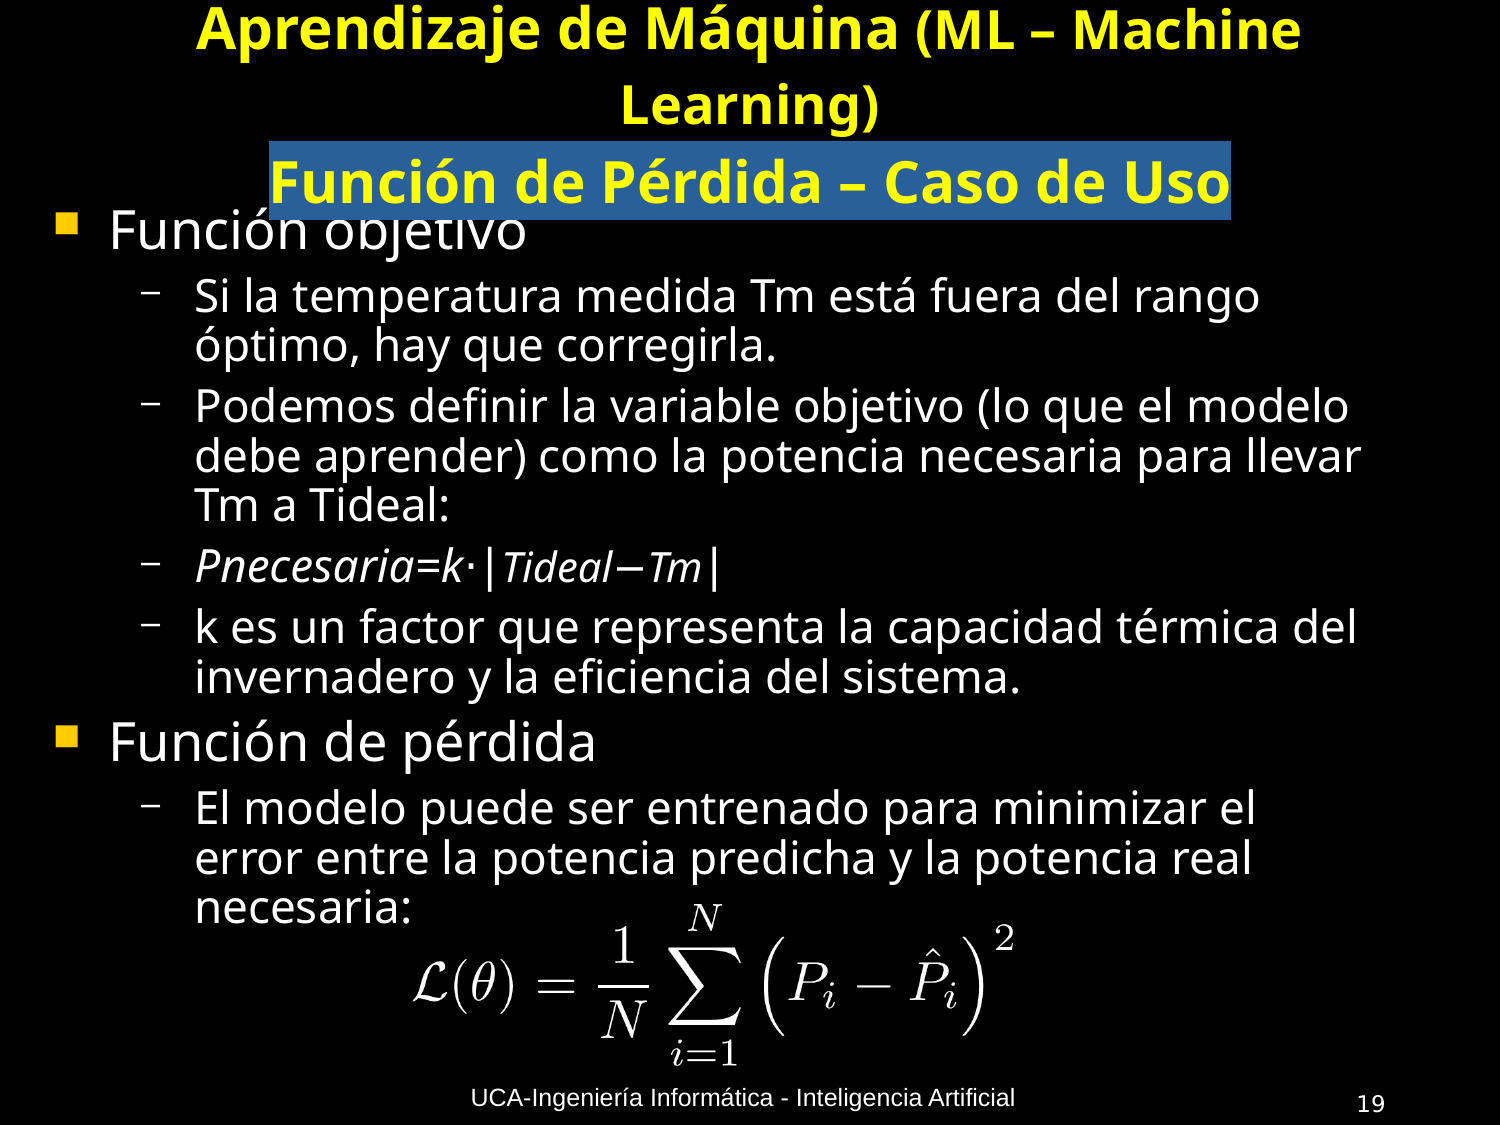

# Aprendizaje de Máquina (ML – Machine Learning) Función de Pérdida – Caso de Uso
Función objetivo
Si la temperatura medida Tm​ está fuera del rango óptimo, hay que corregirla.
Podemos definir la variable objetivo (lo que el modelo debe aprender) como la potencia necesaria para llevar Tm​ a Tideal​:
Pnecesaria=k⋅∣Tideal−Tm∣
k es un factor que representa la capacidad térmica del invernadero y la eficiencia del sistema.
Función de pérdida
El modelo puede ser entrenado para minimizar el error entre la potencia predicha y la potencia real necesaria: